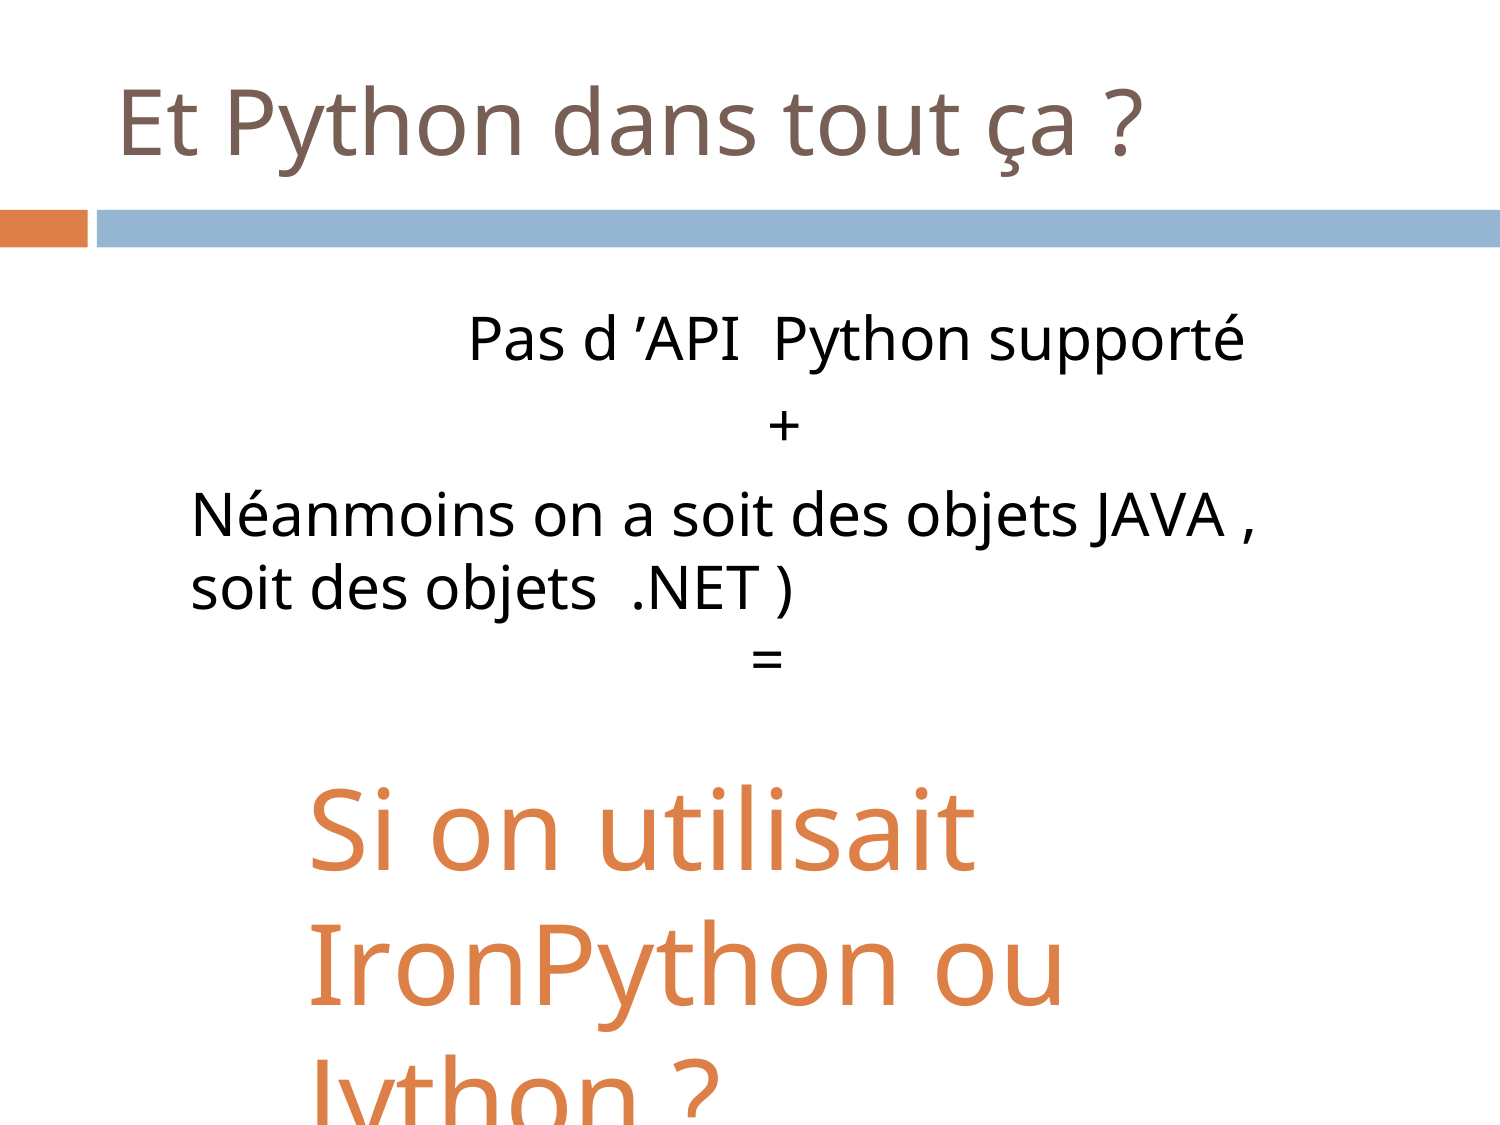

# Et Python dans tout ça ?
			Pas d ’API Python supporté
					+
Néanmoins on a soit des objets JAVA , soit des objets .NET )
			 =
Si on utilisait IronPython ou Jython ?